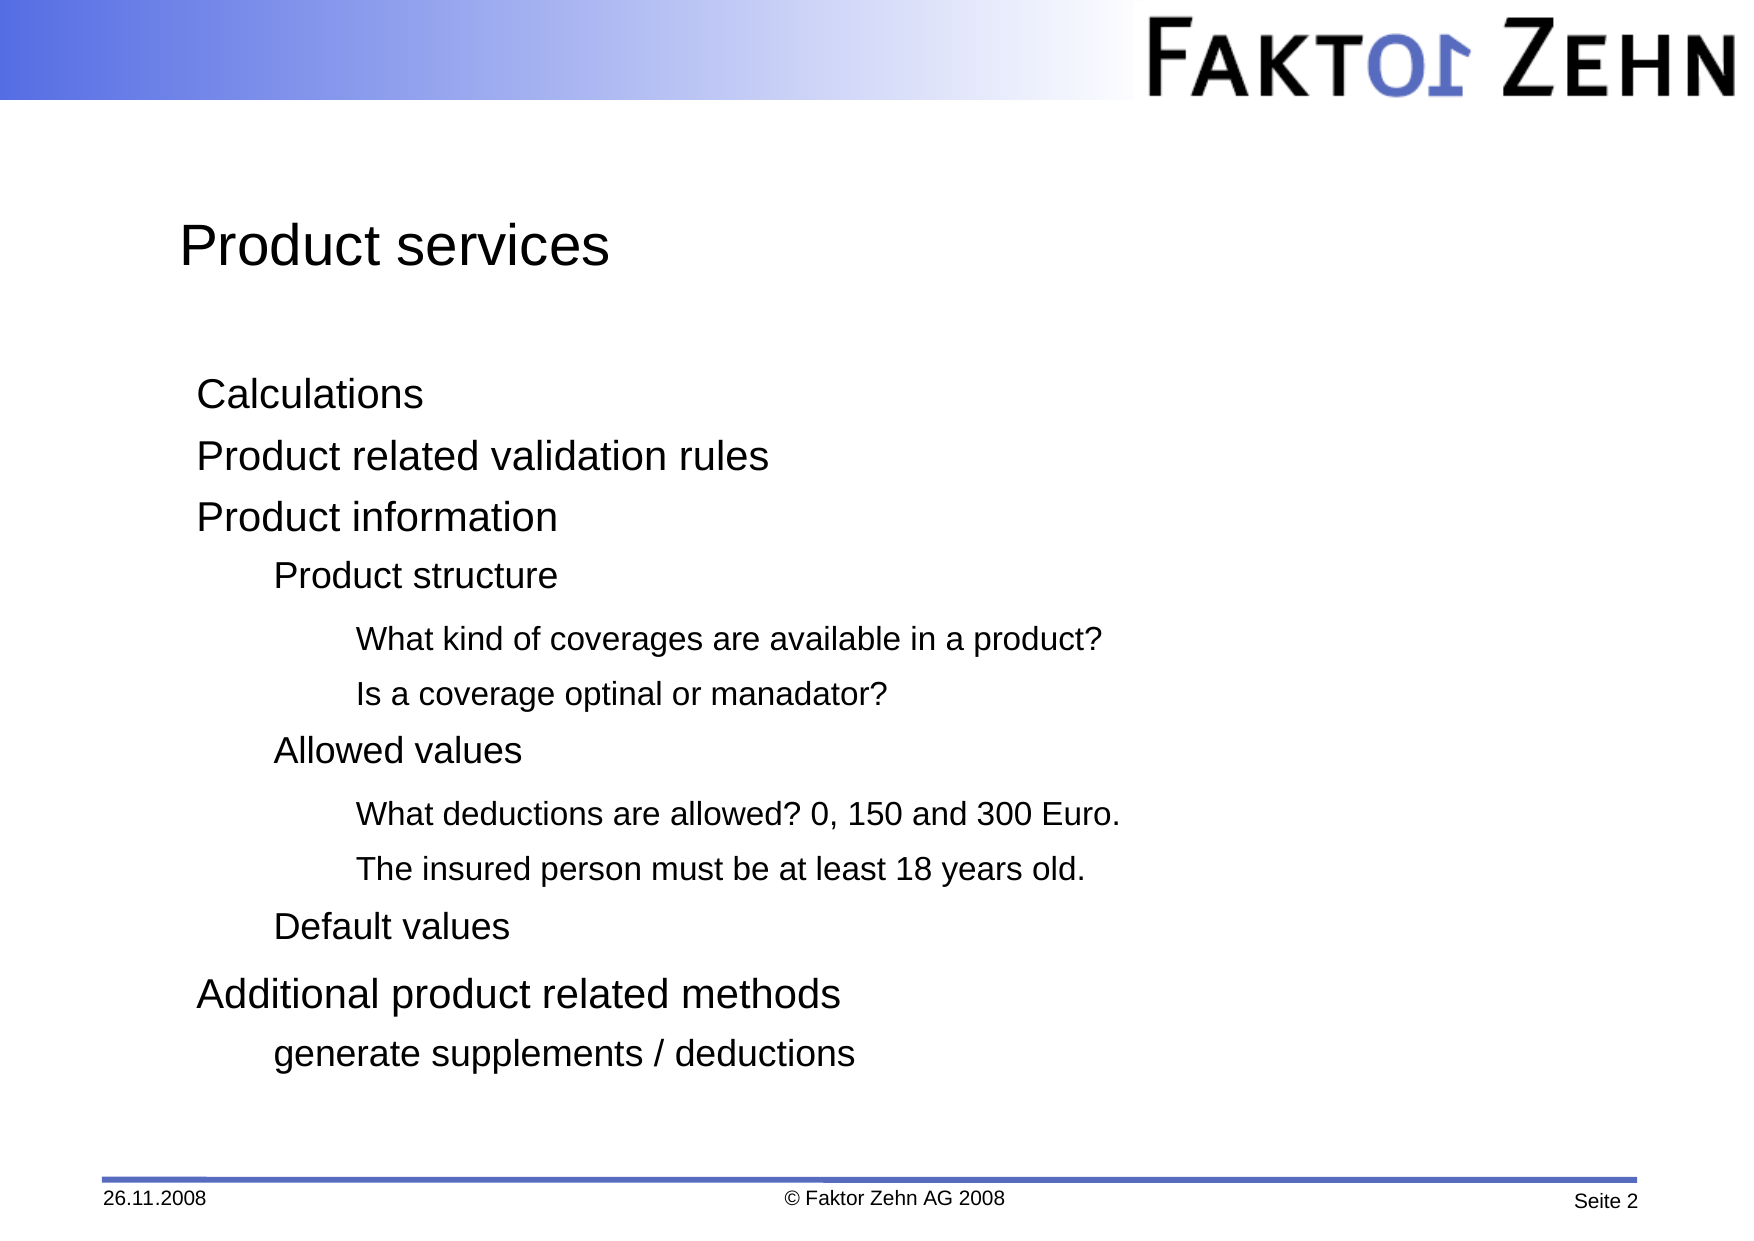

# Product services
Calculations
Product related validation rules
Product information
Product structure
What kind of coverages are available in a product?
Is a coverage optinal or manadator?
Allowed values
What deductions are allowed? 0, 150 and 300 Euro.
The insured person must be at least 18 years old.
Default values
Additional product related methods
generate supplements / deductions